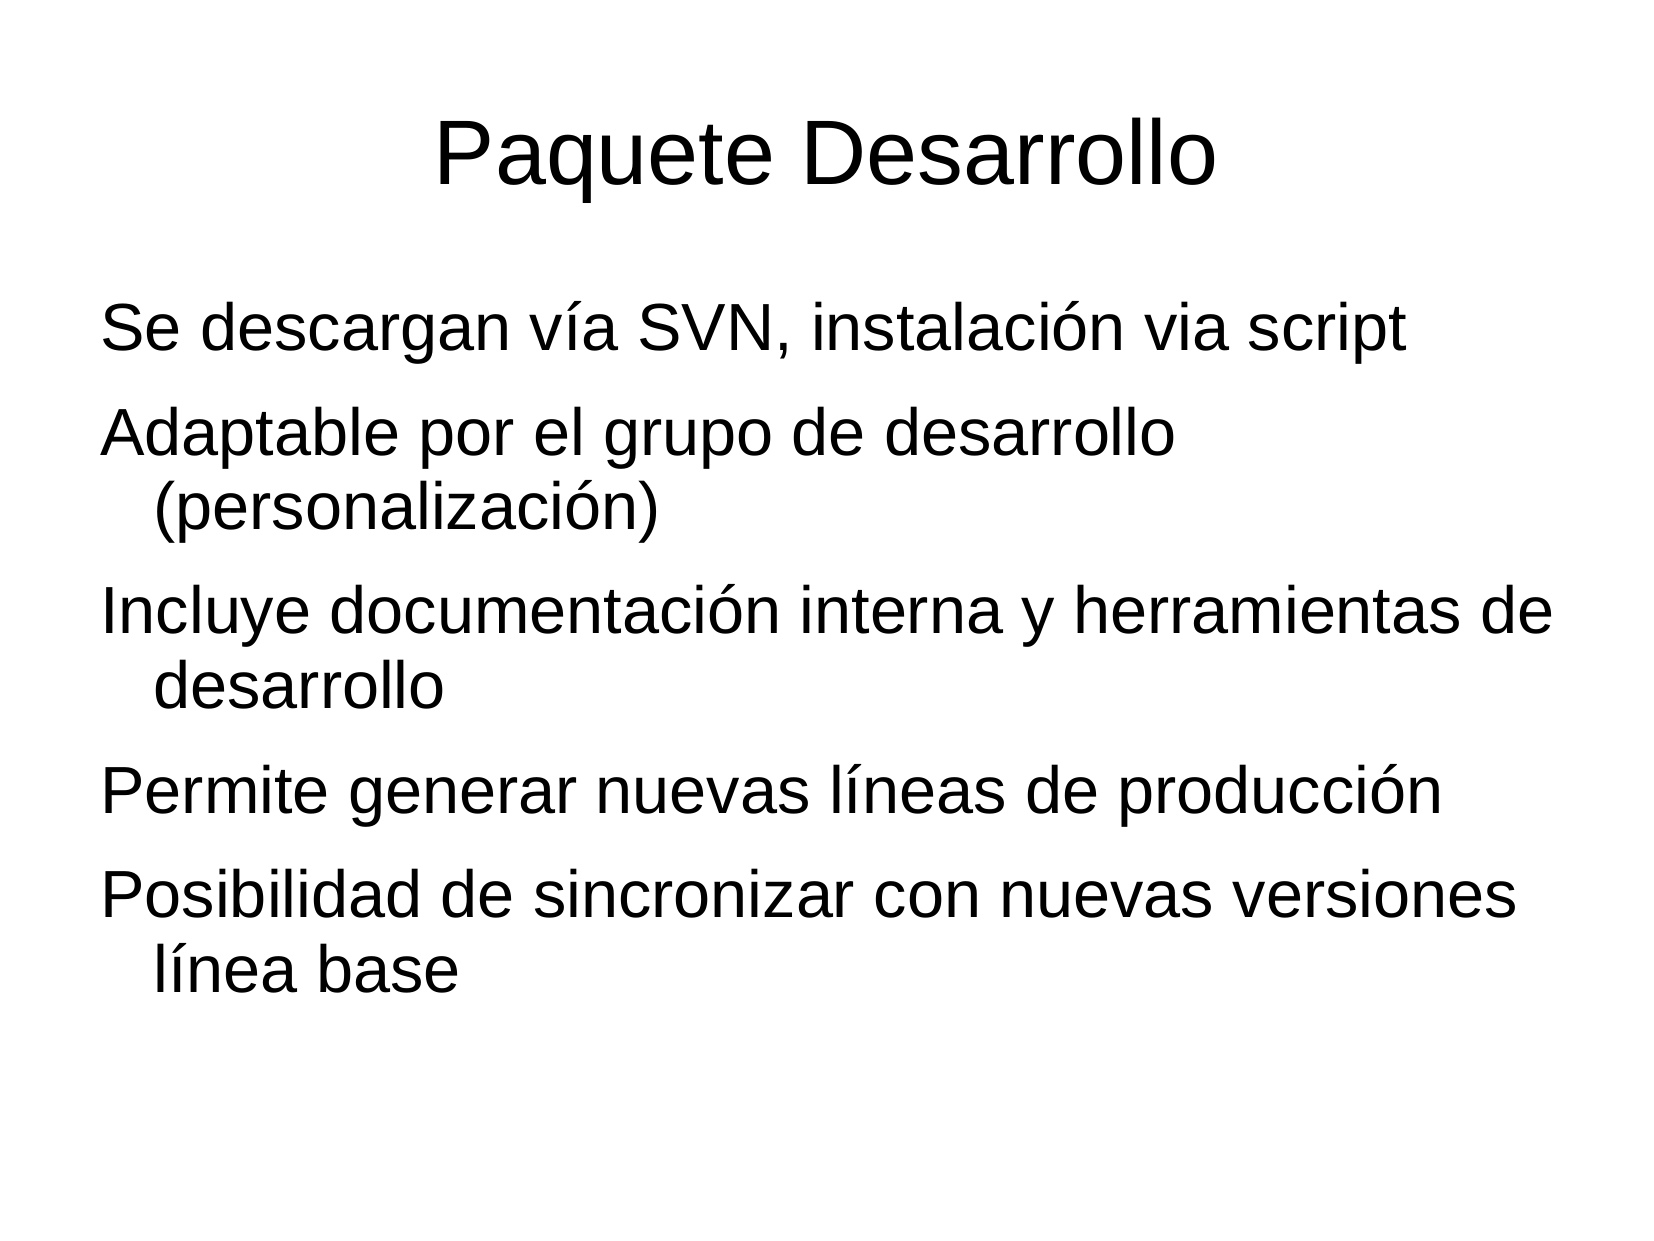

# Paquete Desarrollo
Se descargan vía SVN, instalación via script
Adaptable por el grupo de desarrollo (personalización)
Incluye documentación interna y herramientas de desarrollo
Permite generar nuevas líneas de producción
Posibilidad de sincronizar con nuevas versiones línea base